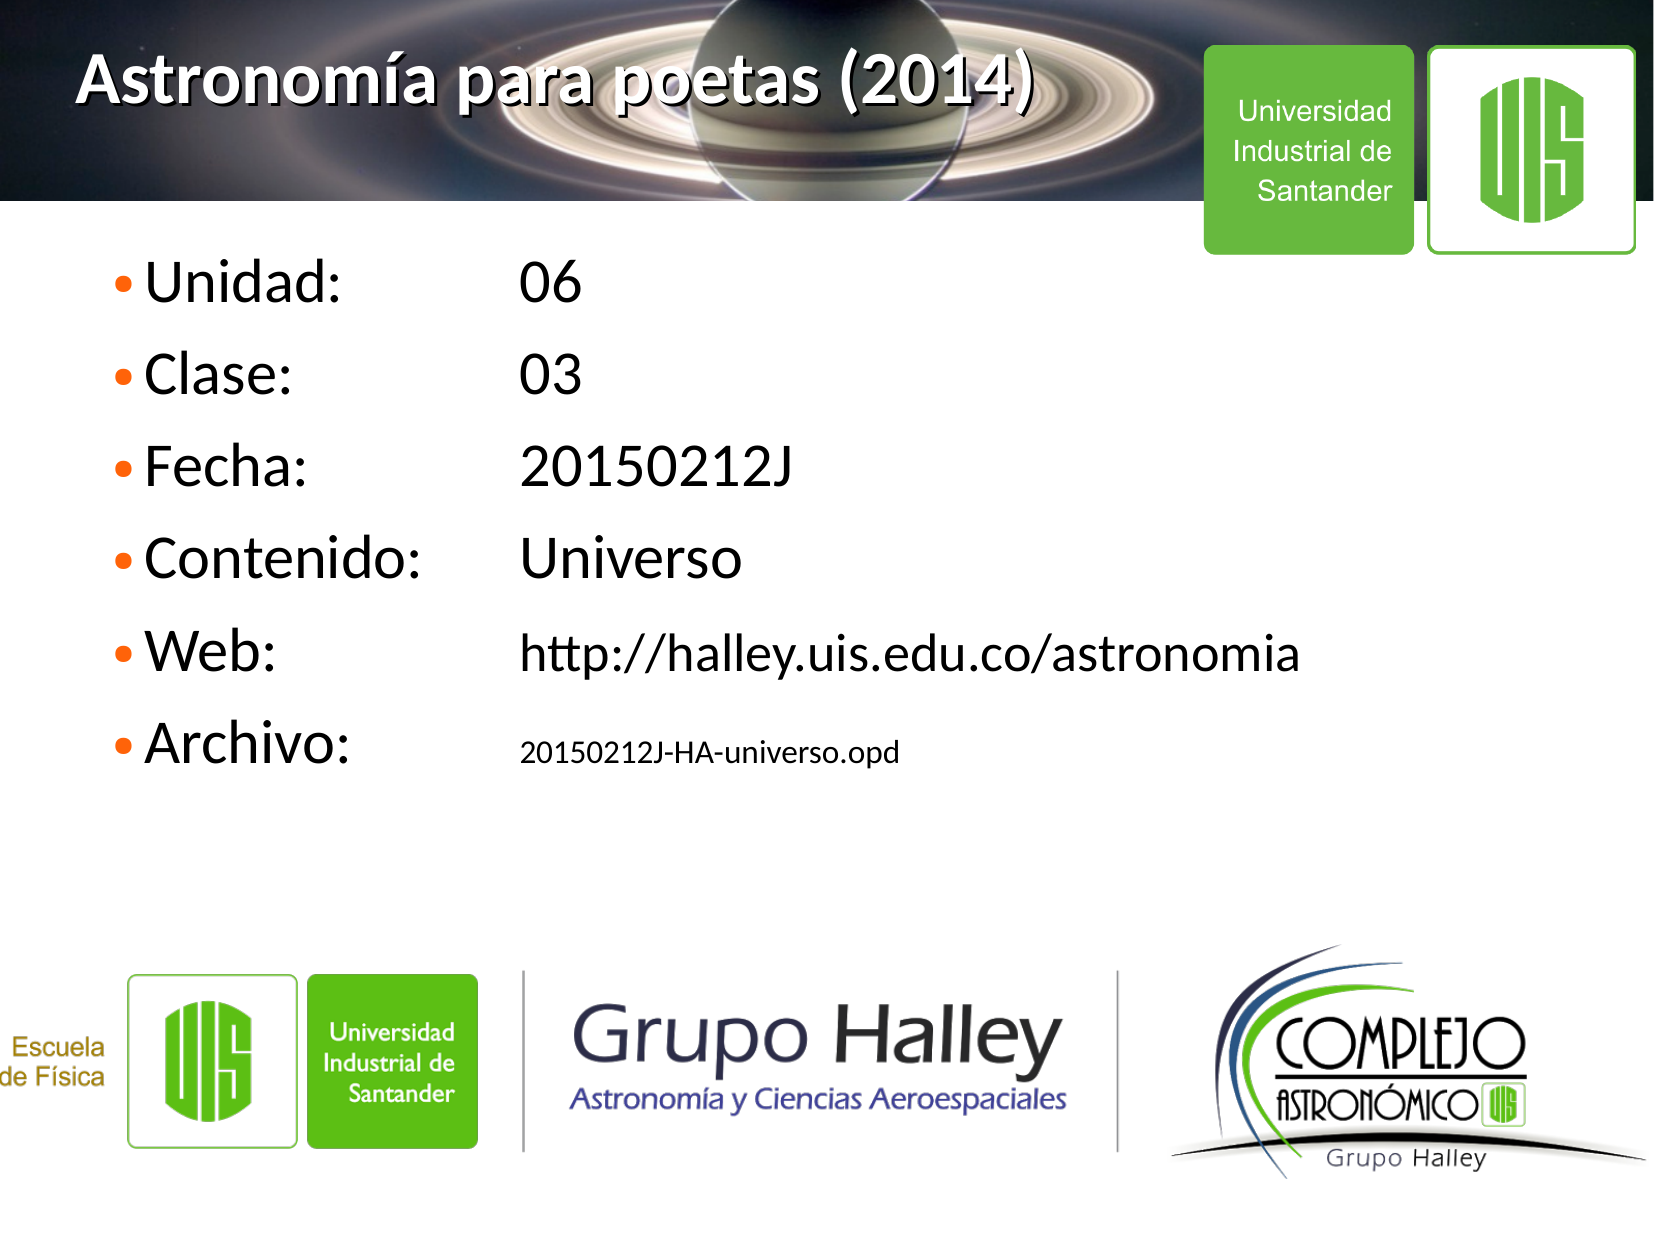

# Astronomía para poetas (2014)
Unidad:			06
Clase:				03
Fecha:			20150212J
Contenido:		Universo
Web:				http://halley.uis.edu.co/astronomia
Archivo:			20150212J-HA-universo.opd